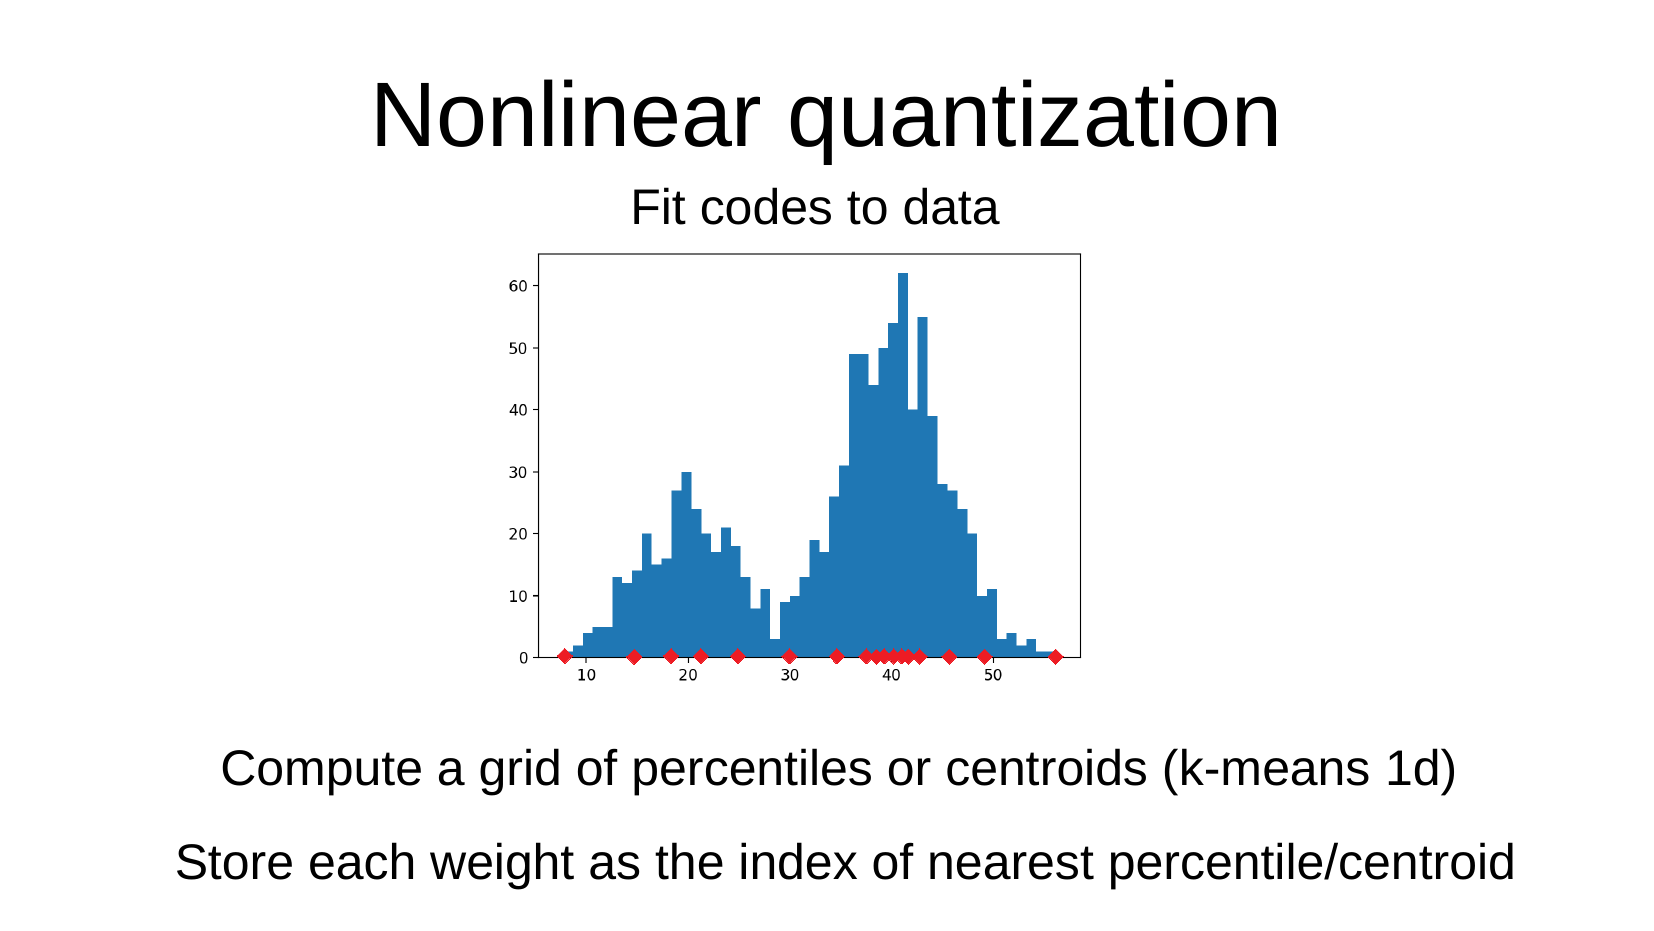

# Nonlinear quantization
Fit codes to data
Compute a grid of percentiles or centroids (k-means 1d)
Store each weight as the index of nearest percentile/centroid